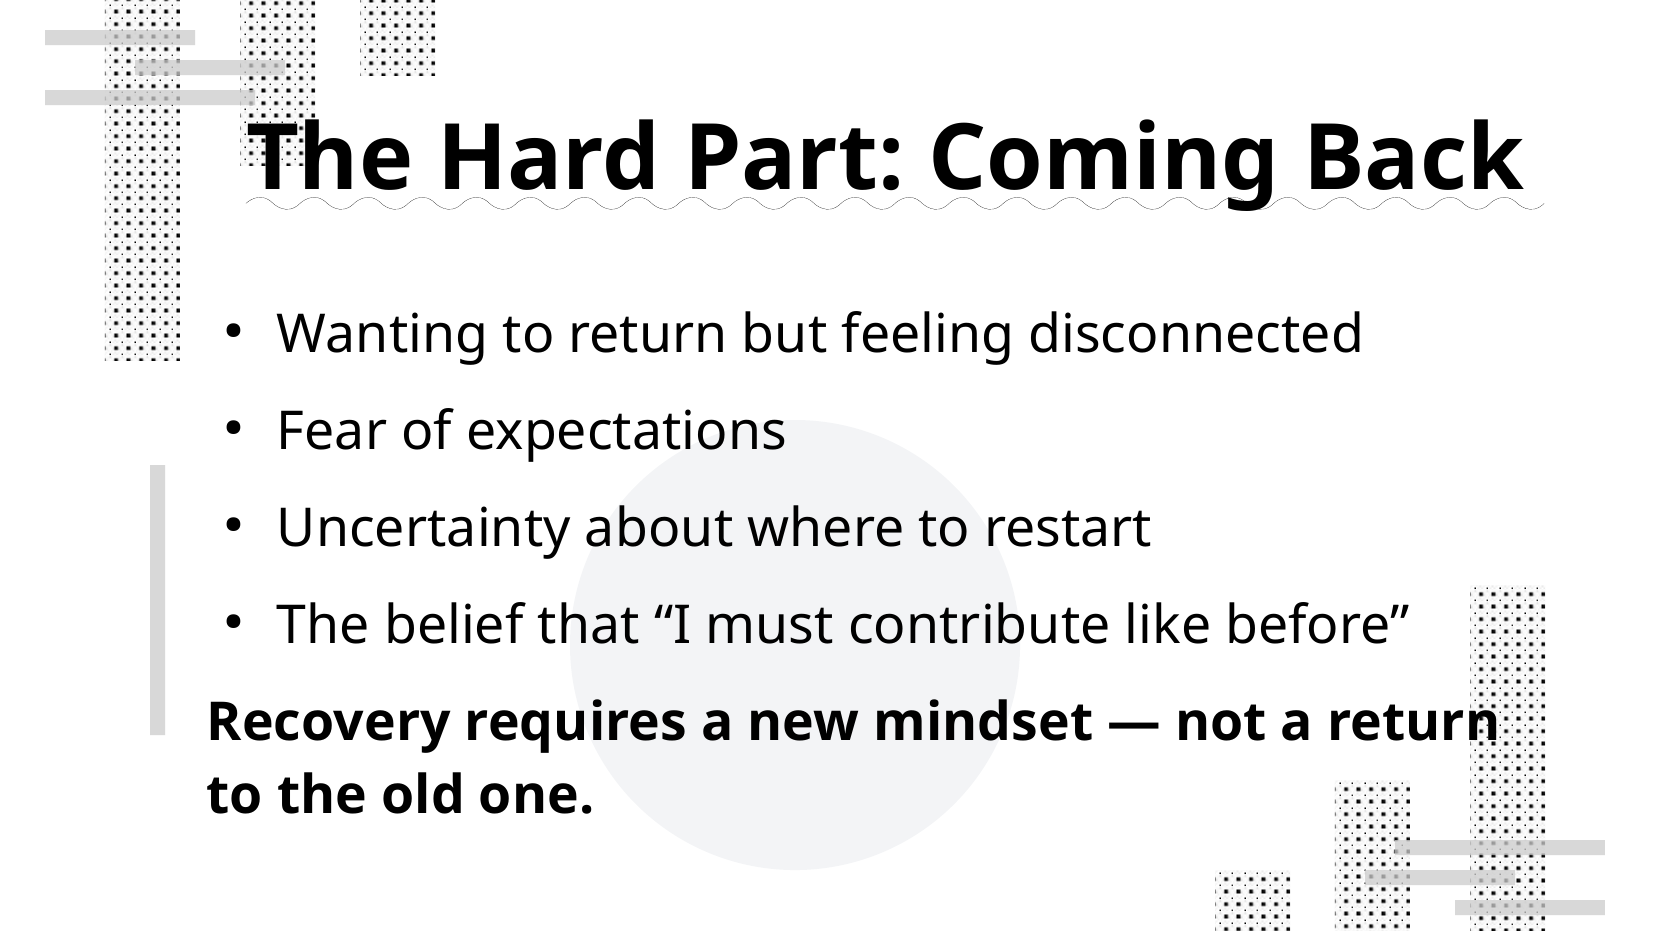

# The Hard Part: Coming Back
Wanting to return but feeling disconnected
Fear of expectations
Uncertainty about where to restart
The belief that “I must contribute like before”
Recovery requires a new mindset — not a return to the old one.